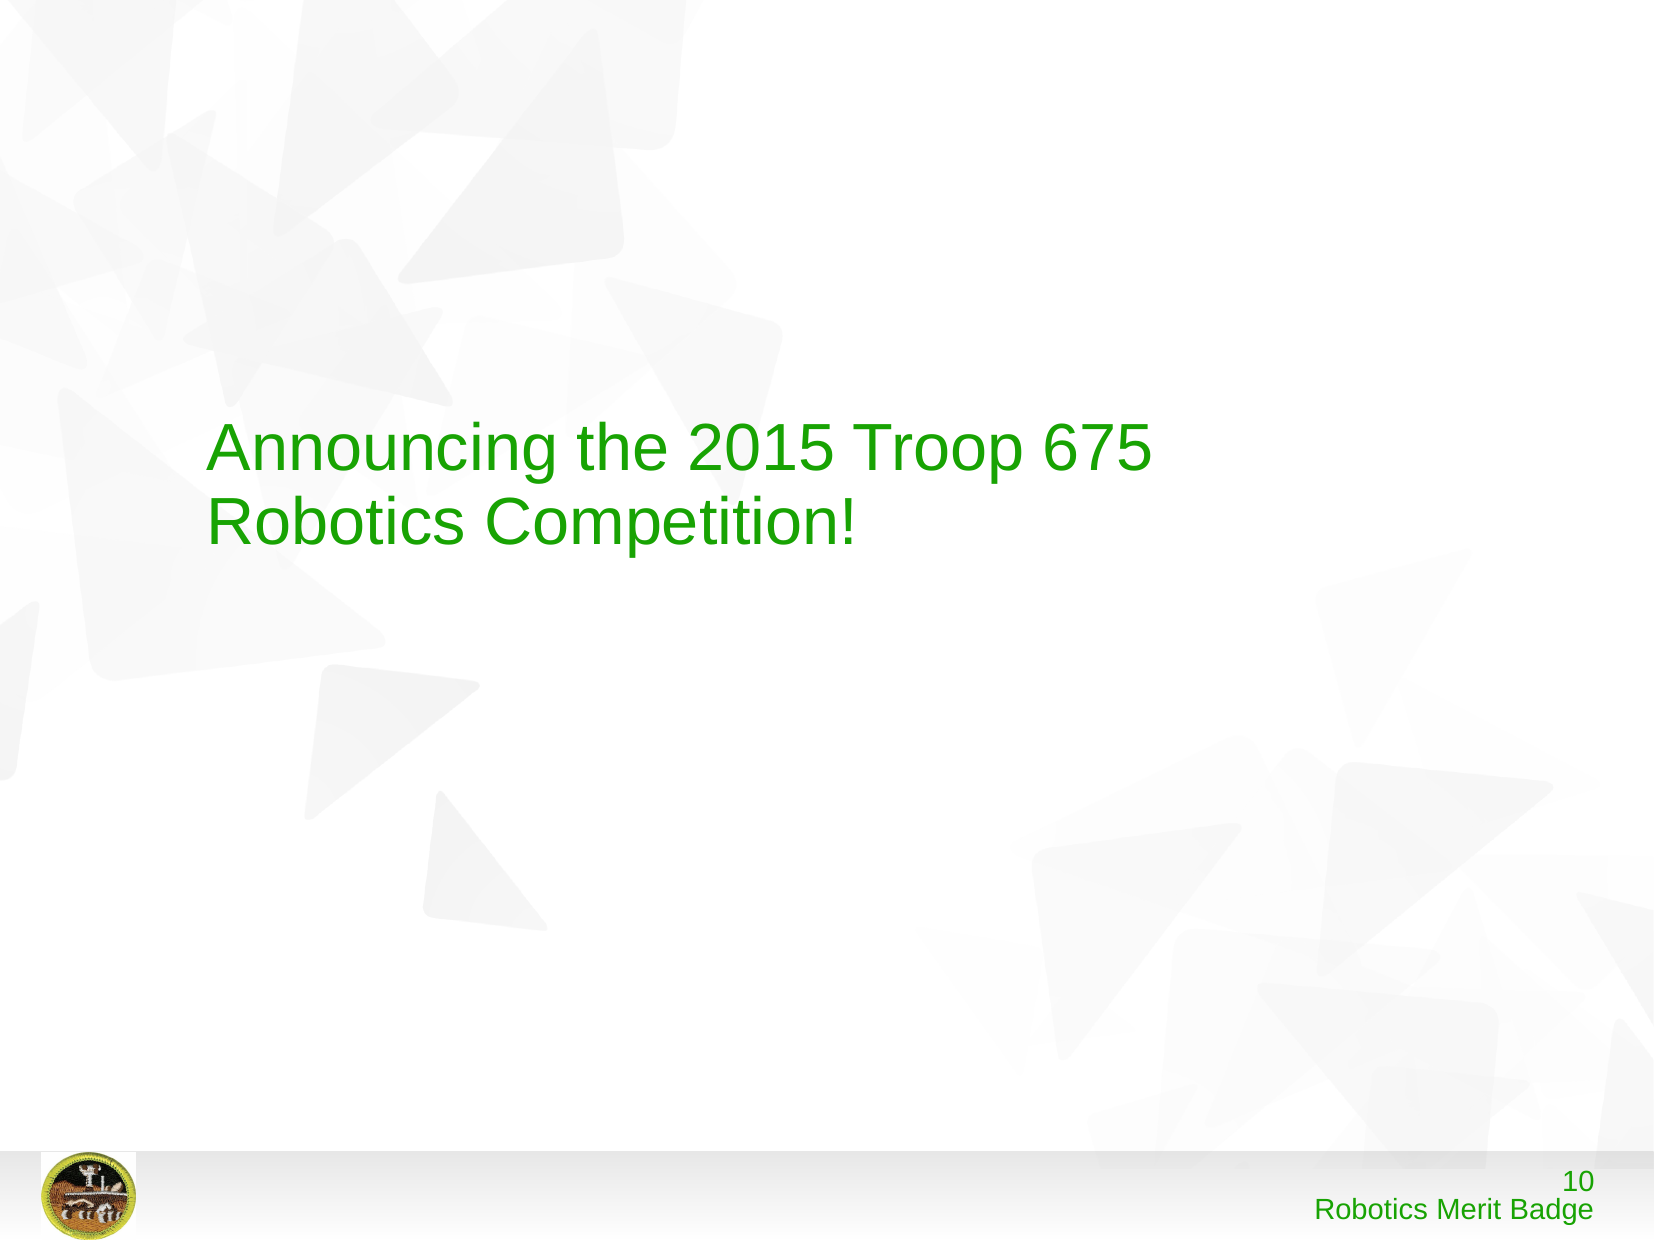

# Announcing the 2015 Troop 675 Robotics Competition!
10
Robotics Merit Badge